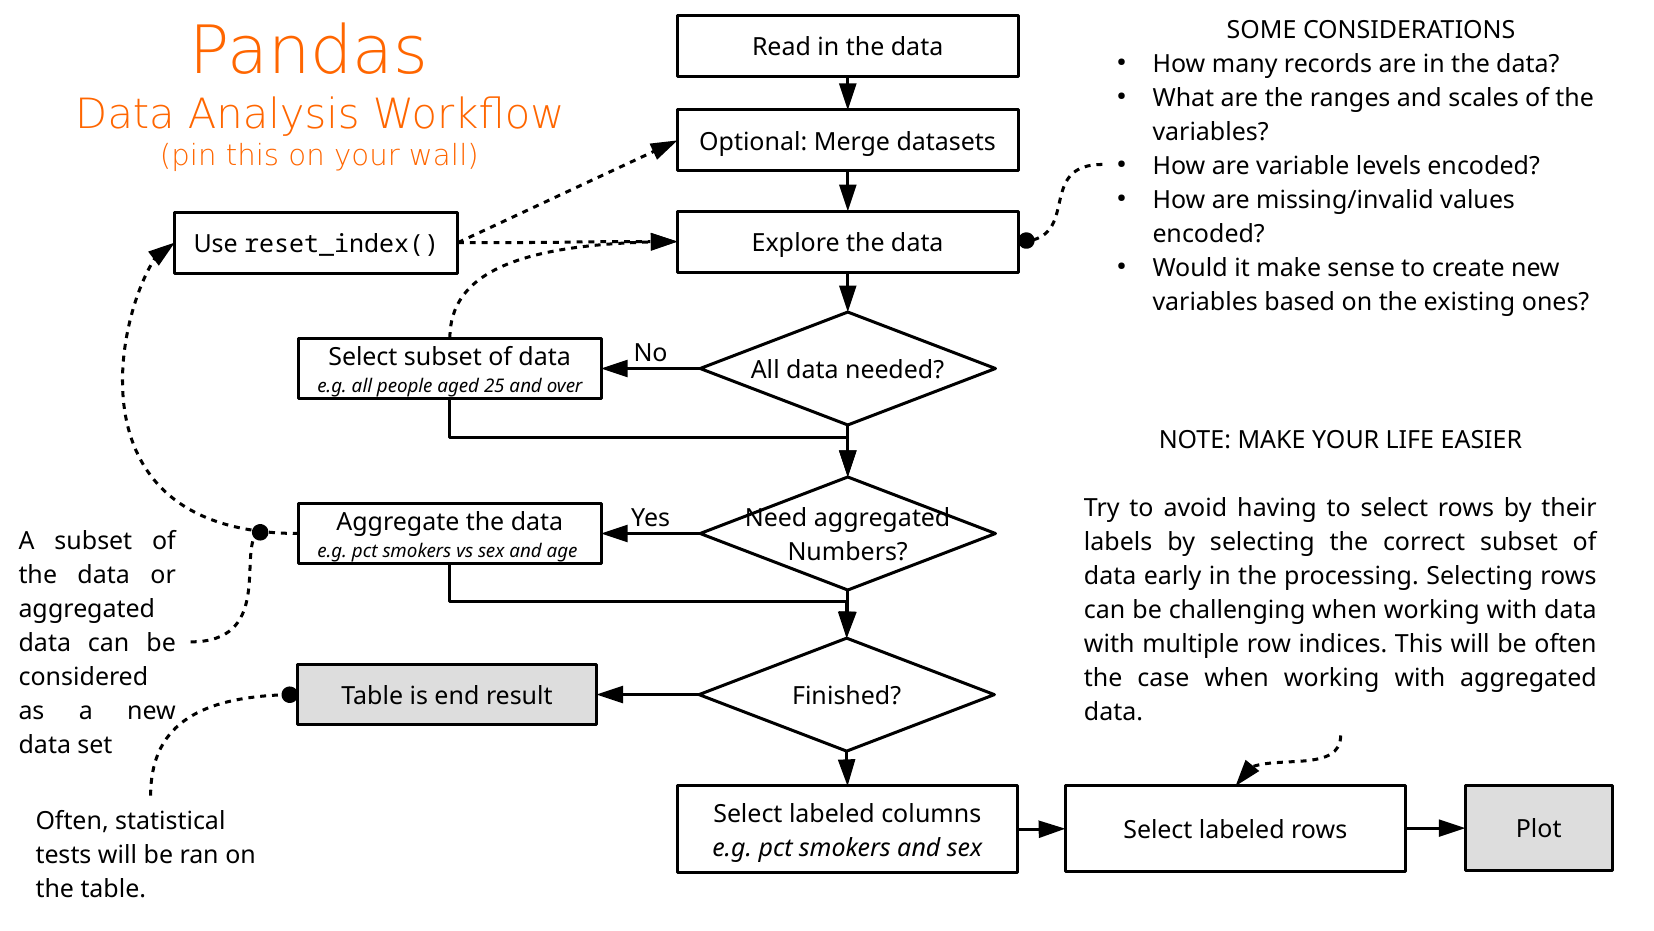

SOME CONSIDERATIONS
How many records are in the data?
What are the ranges and scales of the variables?
How are variable levels encoded?
How are missing/invalid values encoded?
Would it make sense to create new variables based on the existing ones?
# Pandas Data Analysis Workflow (pin this on your wall)
Read in the data
Optional: Merge datasets
Explore the data
Use reset_index()
All data needed?
Select subset of data
e.g. all people aged 25 and over
NOTE: MAKE YOUR LIFE EASIER
Try to avoid having to select rows by their labels by selecting the correct subset of data early in the processing. Selecting rows can be challenging when working with data with multiple row indices. This will be often the case when working with aggregated data.
Need aggregated
Numbers?
Aggregate the data
e.g. pct smokers vs sex and age
A subset of the data or aggregated data can be considered as a new data set
Finished?
Table is end result
Select labeled columns
e.g. pct smokers and sex
Select labeled rows
Plot
Often, statistical tests will be ran on the table.